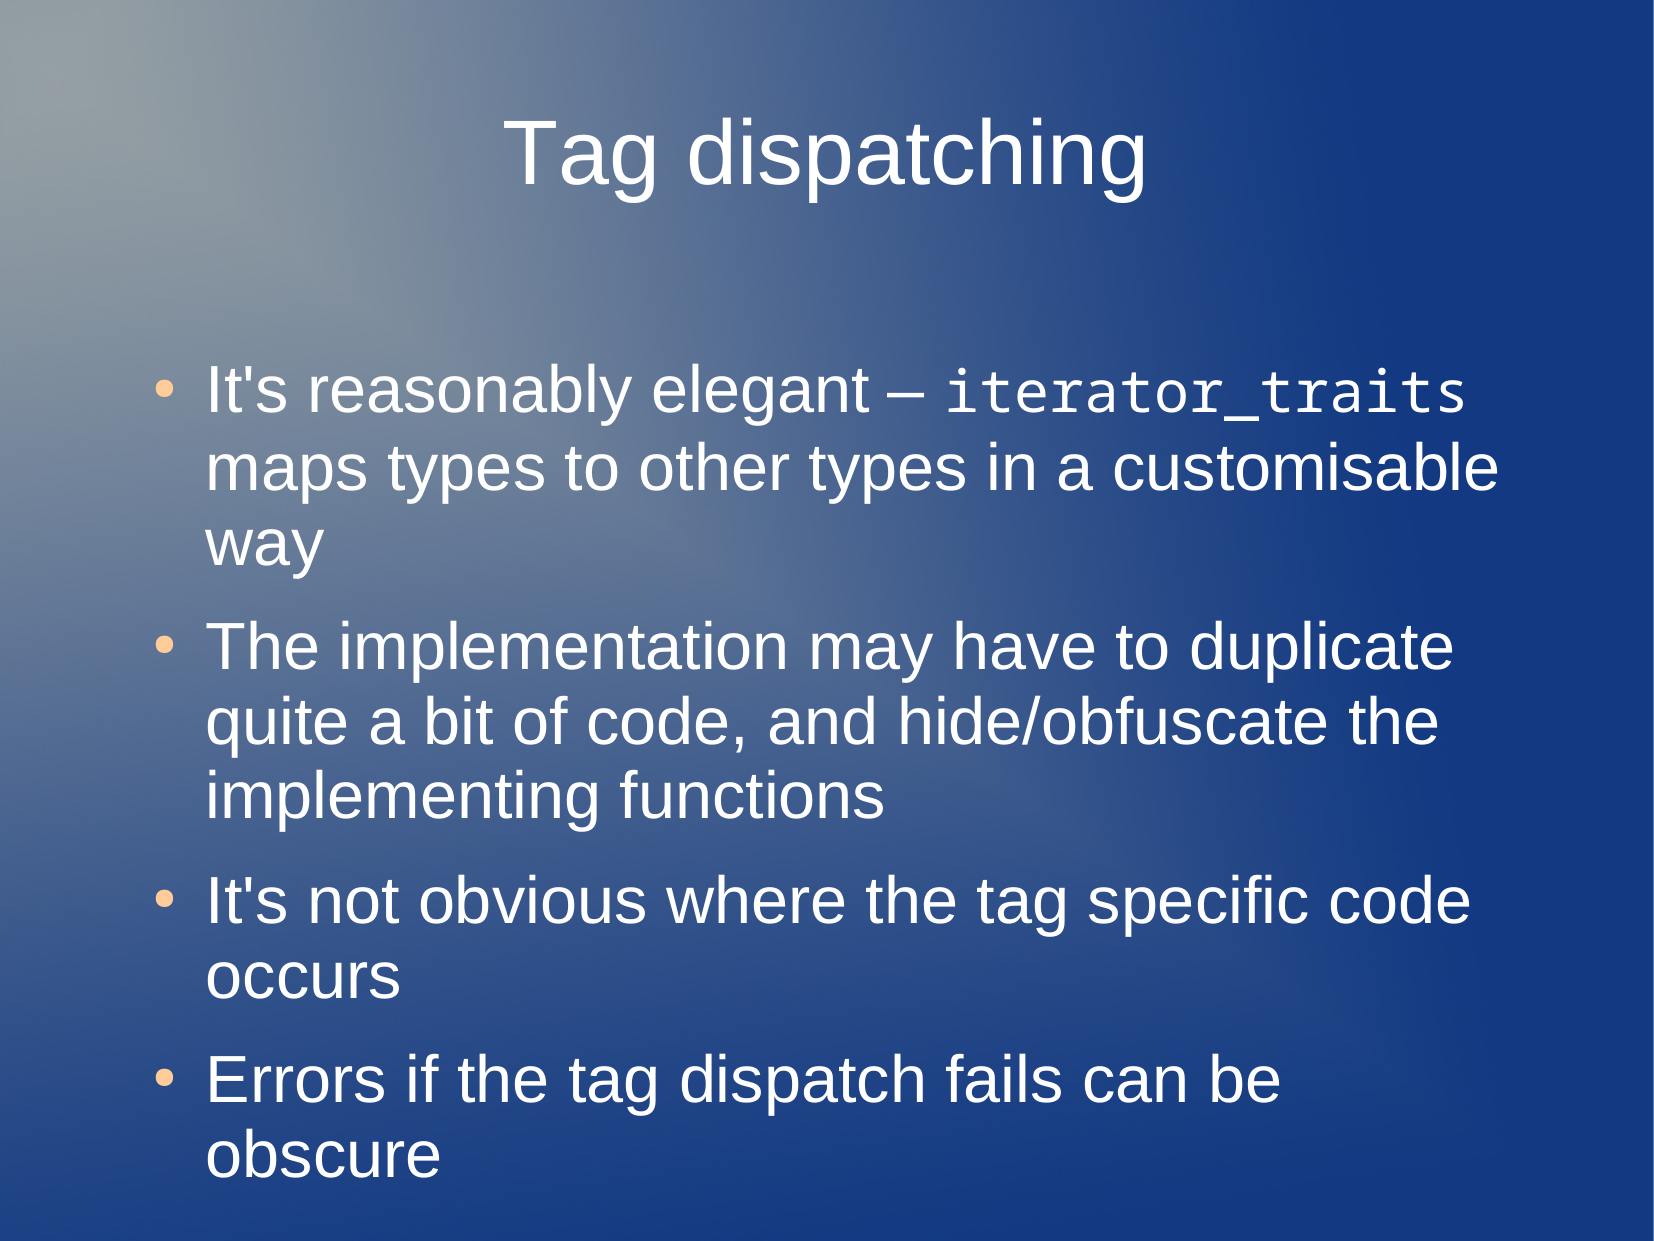

# Tag dispatching
It's reasonably elegant – iterator_traits maps types to other types in a customisable way
The implementation may have to duplicate quite a bit of code, and hide/obfuscate the implementing functions
It's not obvious where the tag specific code occurs
Errors if the tag dispatch fails can be obscure